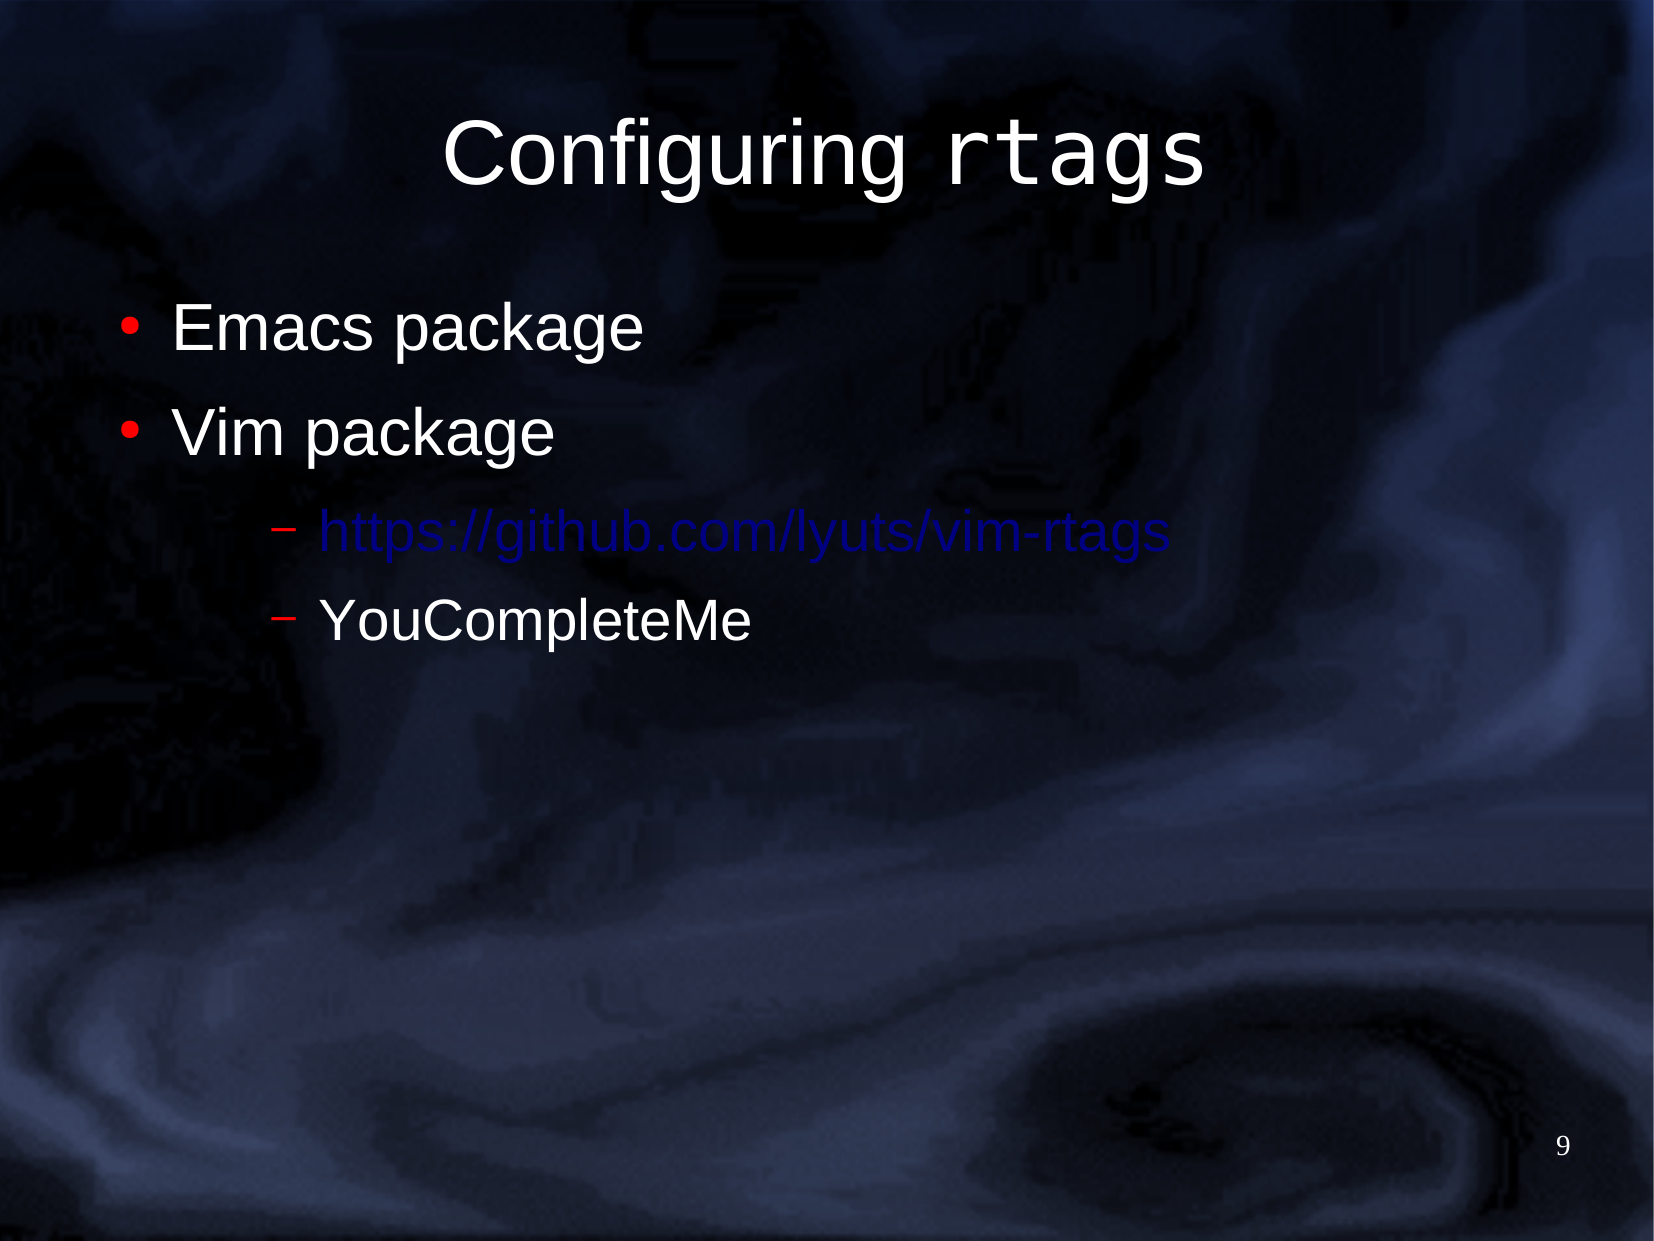

# Configuring rtags
Emacs package
Vim package
https://github.com/lyuts/vim-rtags
YouCompleteMe
9